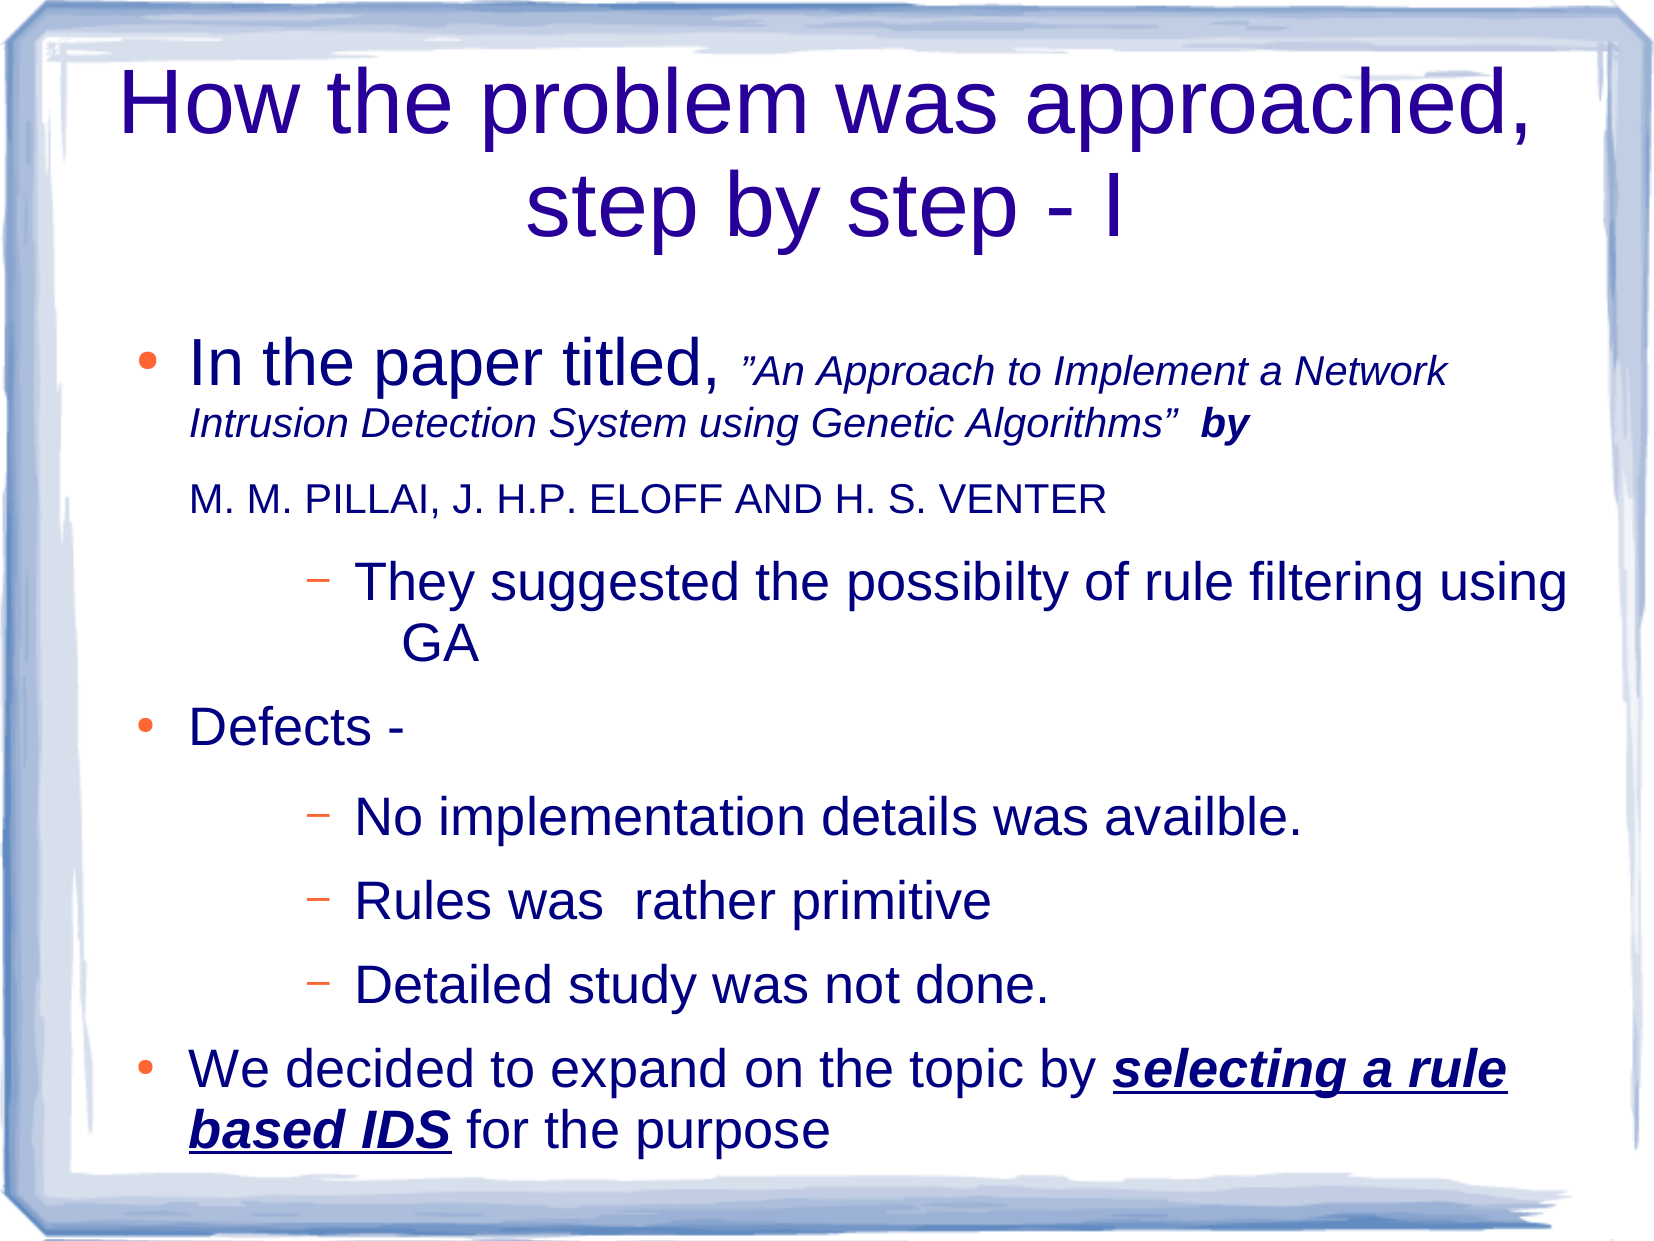

# How the problem was approached, step by step - I
In the paper titled, ”An Approach to Implement a Network Intrusion Detection System using Genetic Algorithms” by
M. M. PILLAI, J. H.P. ELOFF AND H. S. VENTER
They suggested the possibilty of rule filtering using GA
Defects -
No implementation details was availble.
Rules was rather primitive
Detailed study was not done.
We decided to expand on the topic by selecting a rule based IDS for the purpose